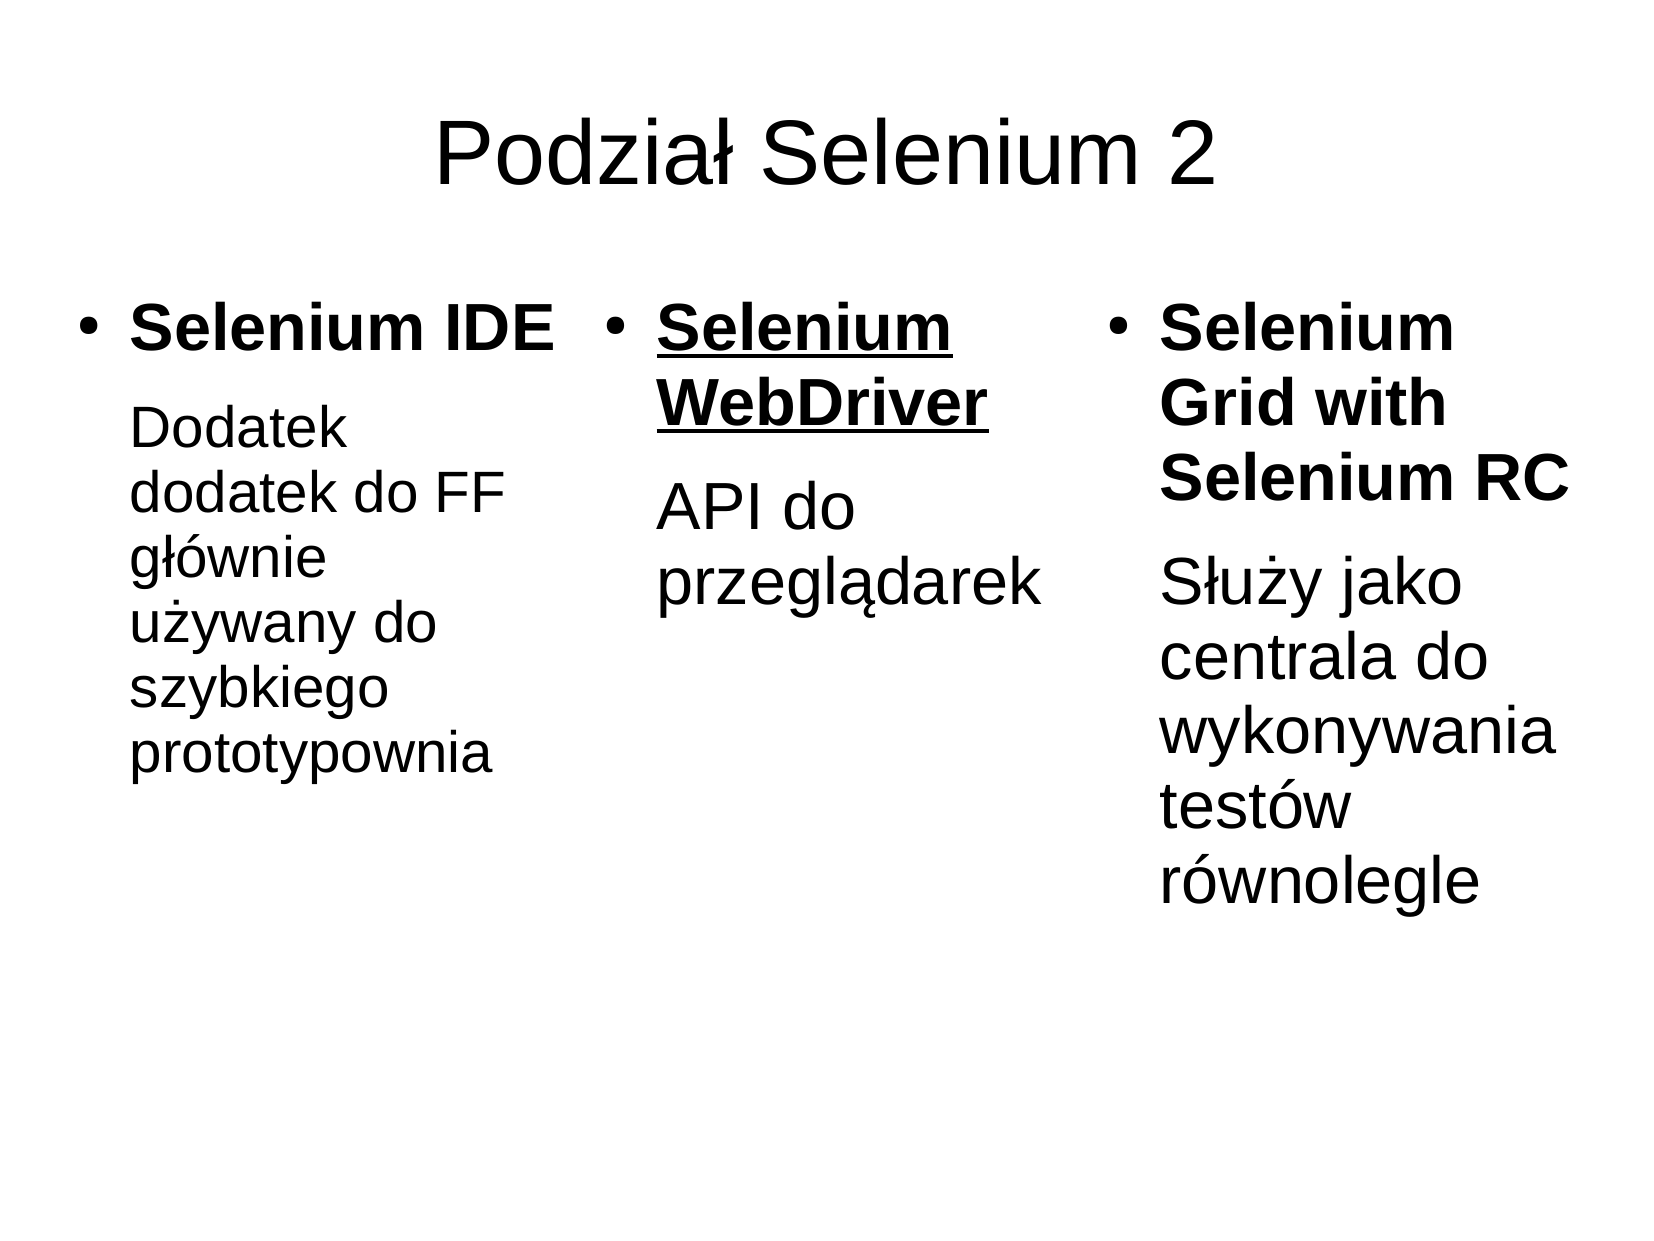

# Podział Selenium 2
Selenium IDE
Dodatek dodatek do FF głównie używany do szybkiego prototypownia
Selenium WebDriver
API do przeglądarek
Selenium Grid with Selenium RC
Służy jako centrala do wykonywania testów równolegle